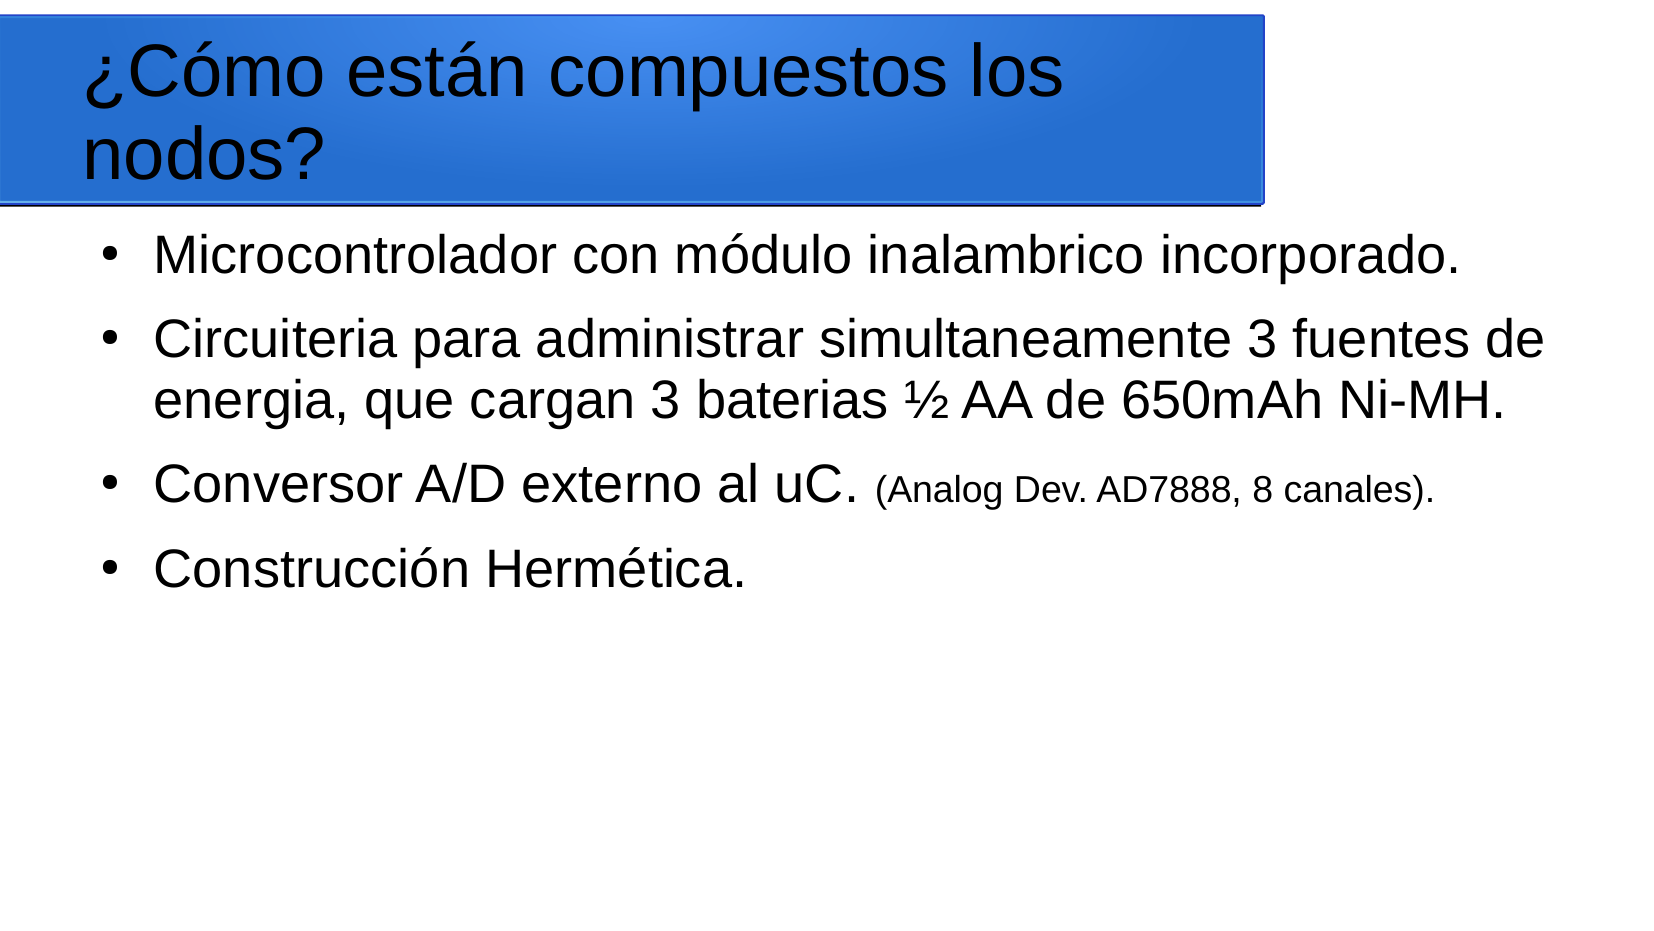

# ¿Cómo están compuestos los nodos?
Microcontrolador con módulo inalambrico incorporado.
Circuiteria para administrar simultaneamente 3 fuentes de energia, que cargan 3 baterias ½ AA de 650mAh Ni-MH.
Conversor A/D externo al uC. (Analog Dev. AD7888, 8 canales).
Construcción Hermética.